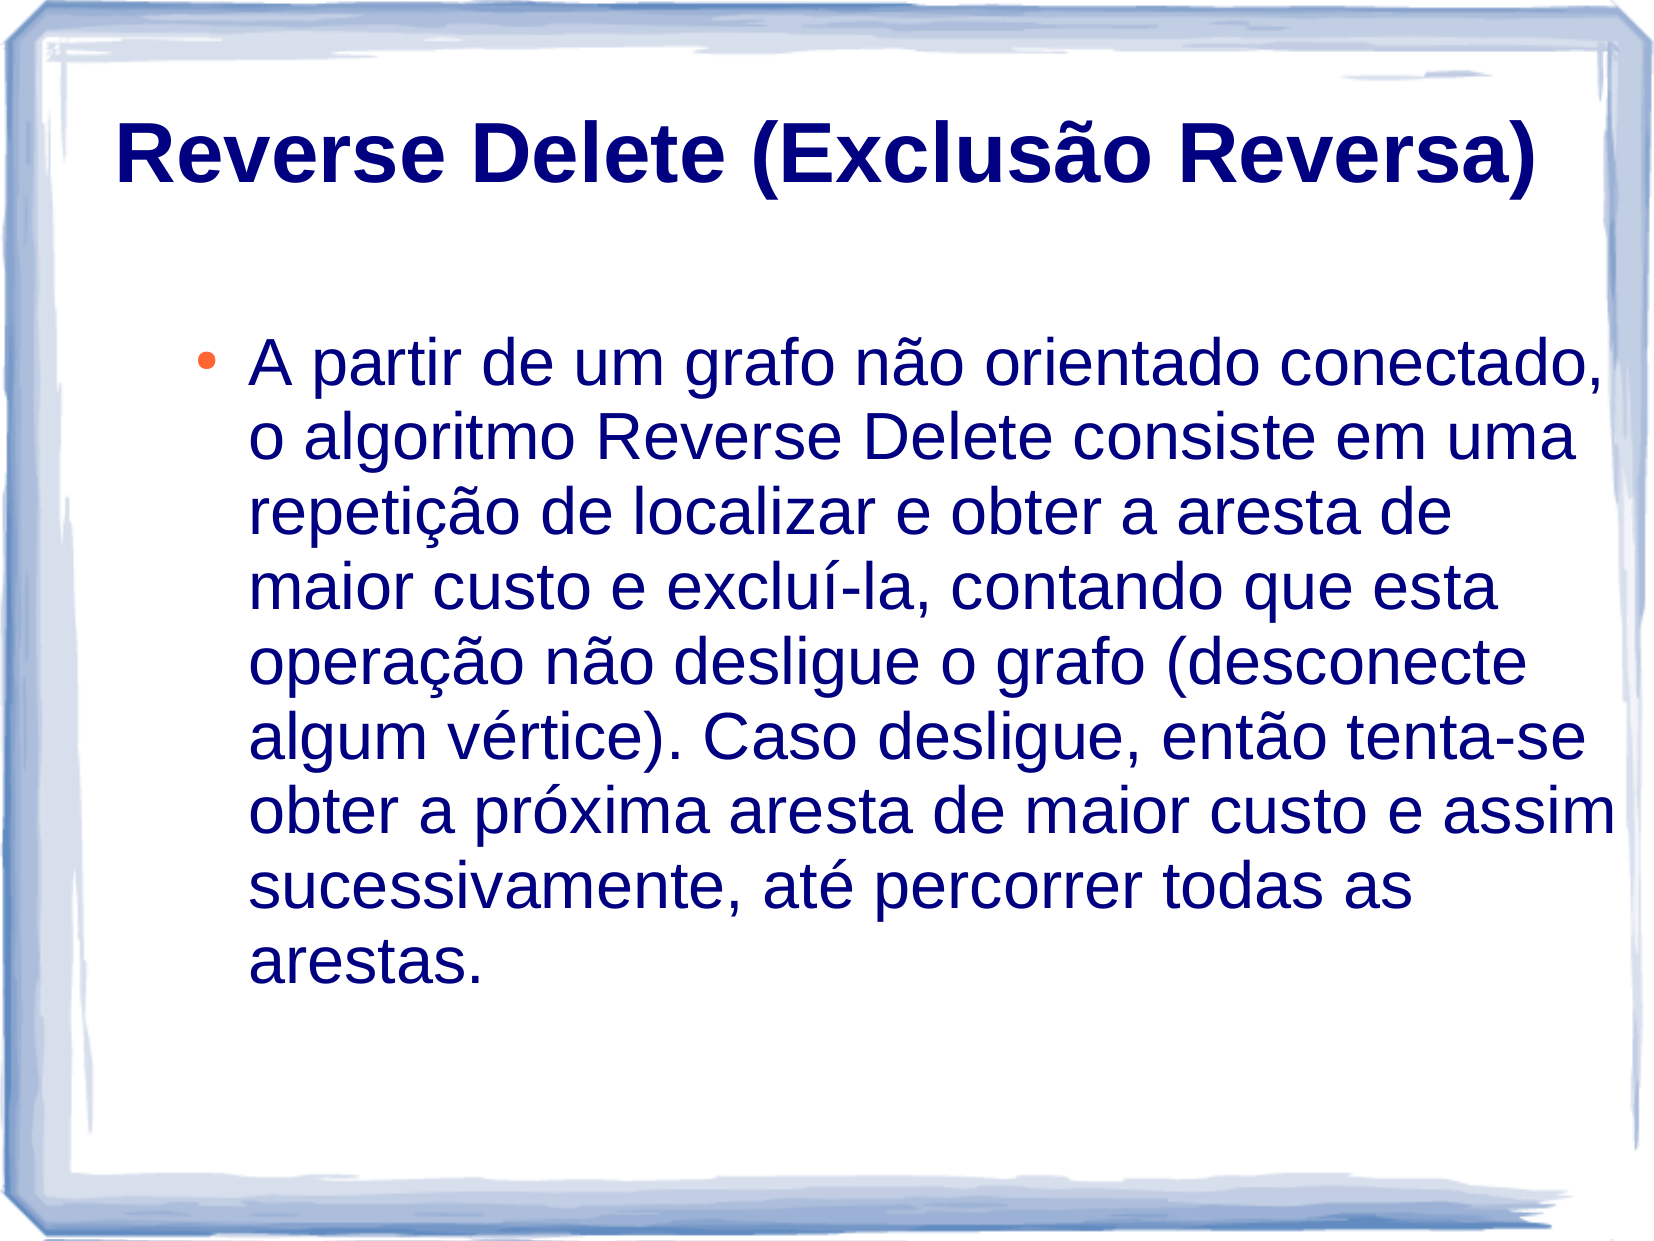

# Reverse Delete (Exclusão Reversa)
A partir de um grafo não orientado conectado, o algoritmo Reverse Delete consiste em uma repetição de localizar e obter a aresta de maior custo e excluí-la, contando que esta operação não desligue o grafo (desconecte algum vértice). Caso desligue, então tenta-se obter a próxima aresta de maior custo e assim sucessivamente, até percorrer todas as arestas.